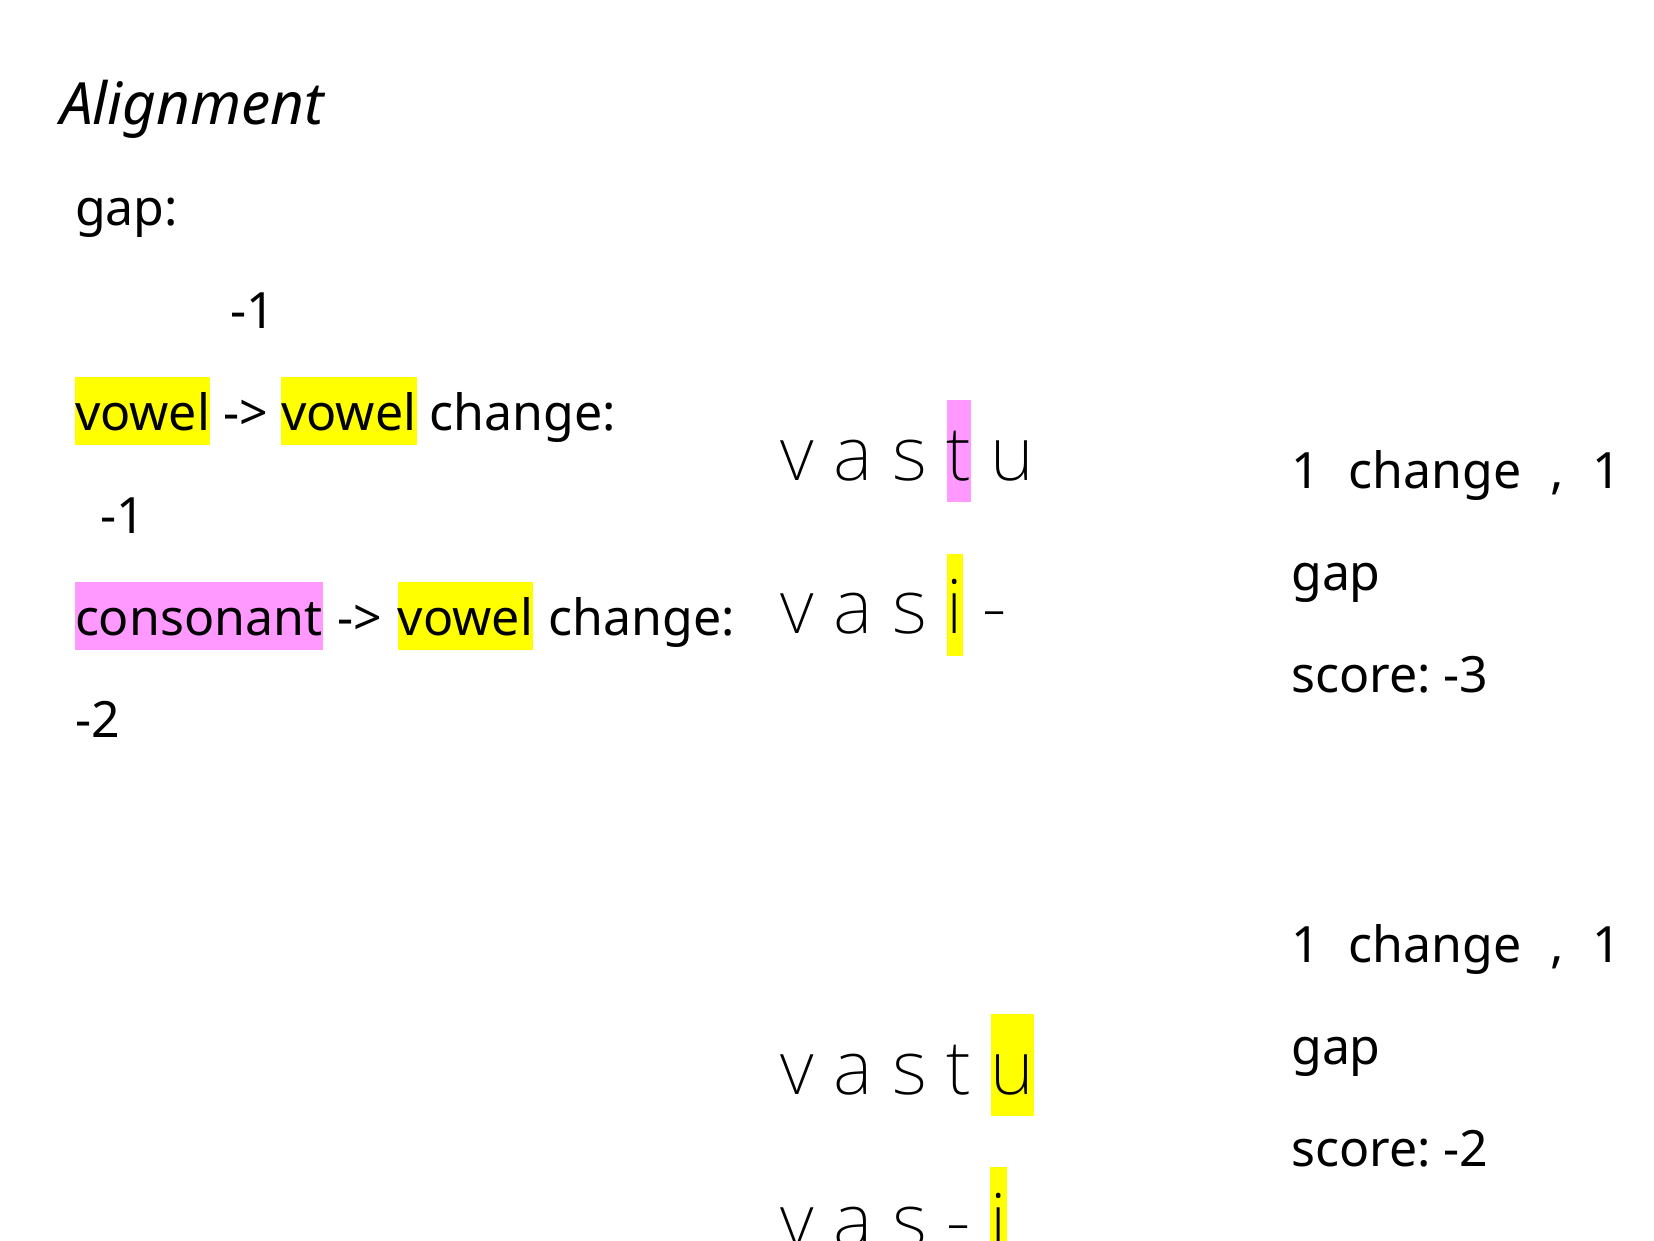

Alignment
gap: -1
vowel -> vowel change: -1
consonant -> vowel change: -2
v a s t u
v a s i -
v a s t u
v a s - i
1 change , 1 gap
score: -3
1 change , 1 gap
score: -2